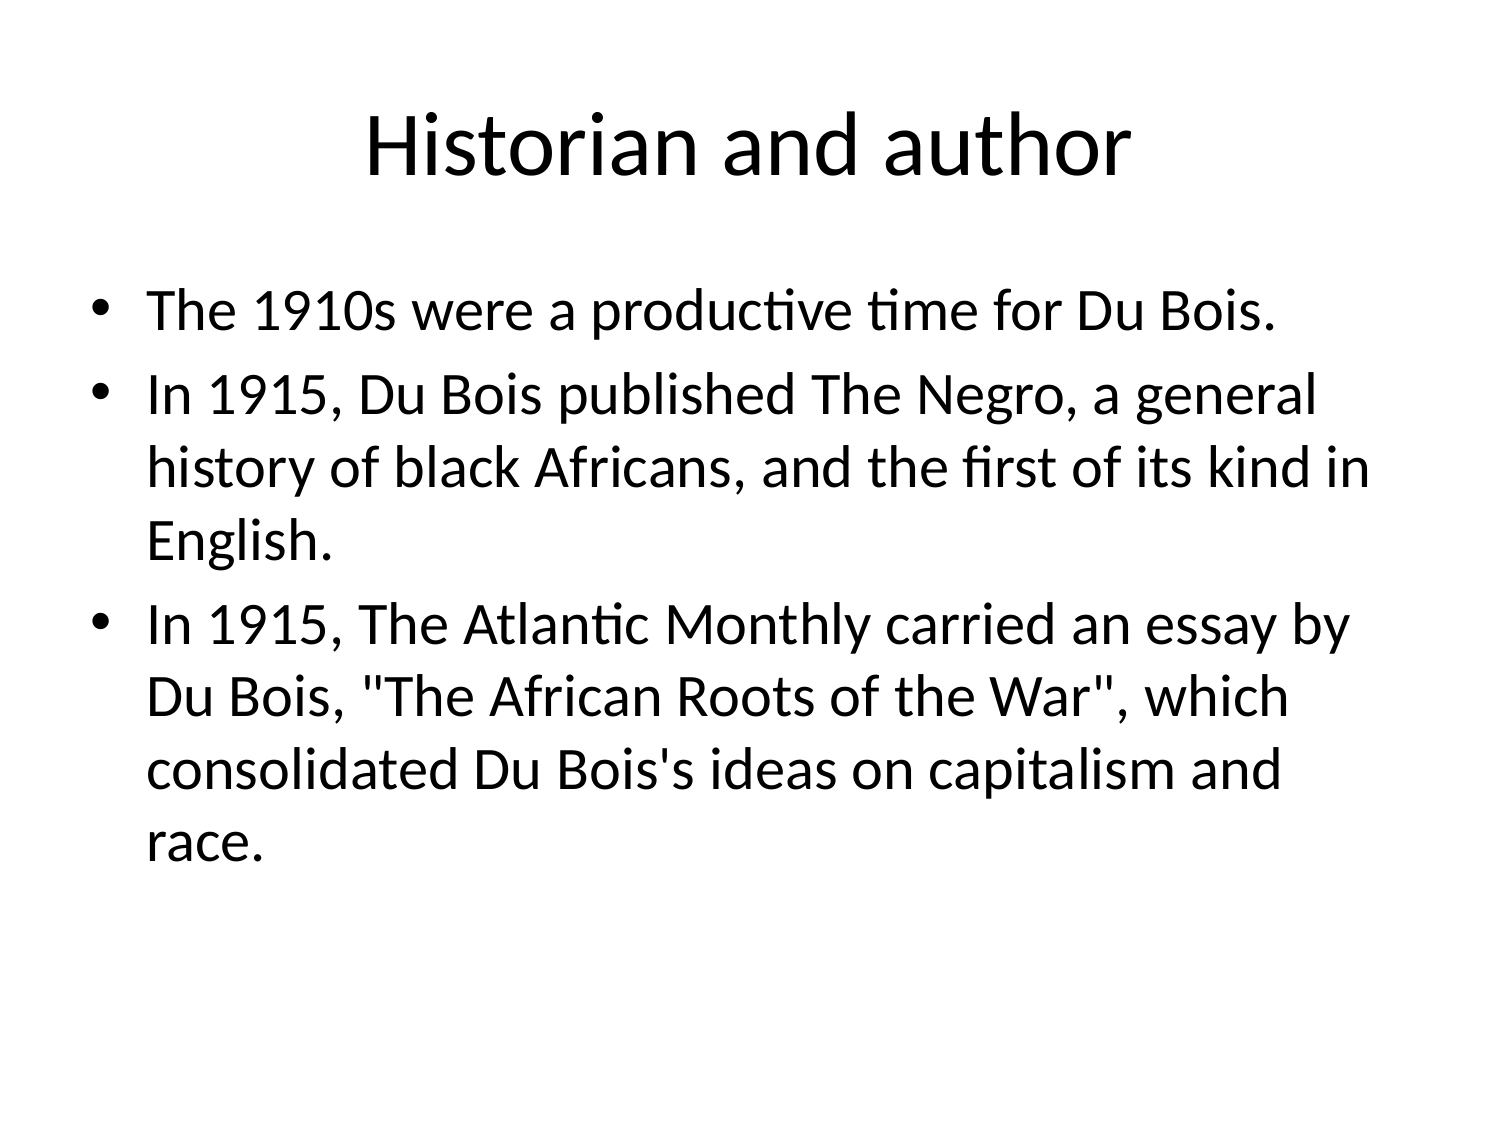

# Historian and author
The 1910s were a productive time for Du Bois.
In 1915, Du Bois published The Negro, a general history of black Africans, and the first of its kind in English.
In 1915, The Atlantic Monthly carried an essay by Du Bois, "The African Roots of the War", which consolidated Du Bois's ideas on capitalism and race.